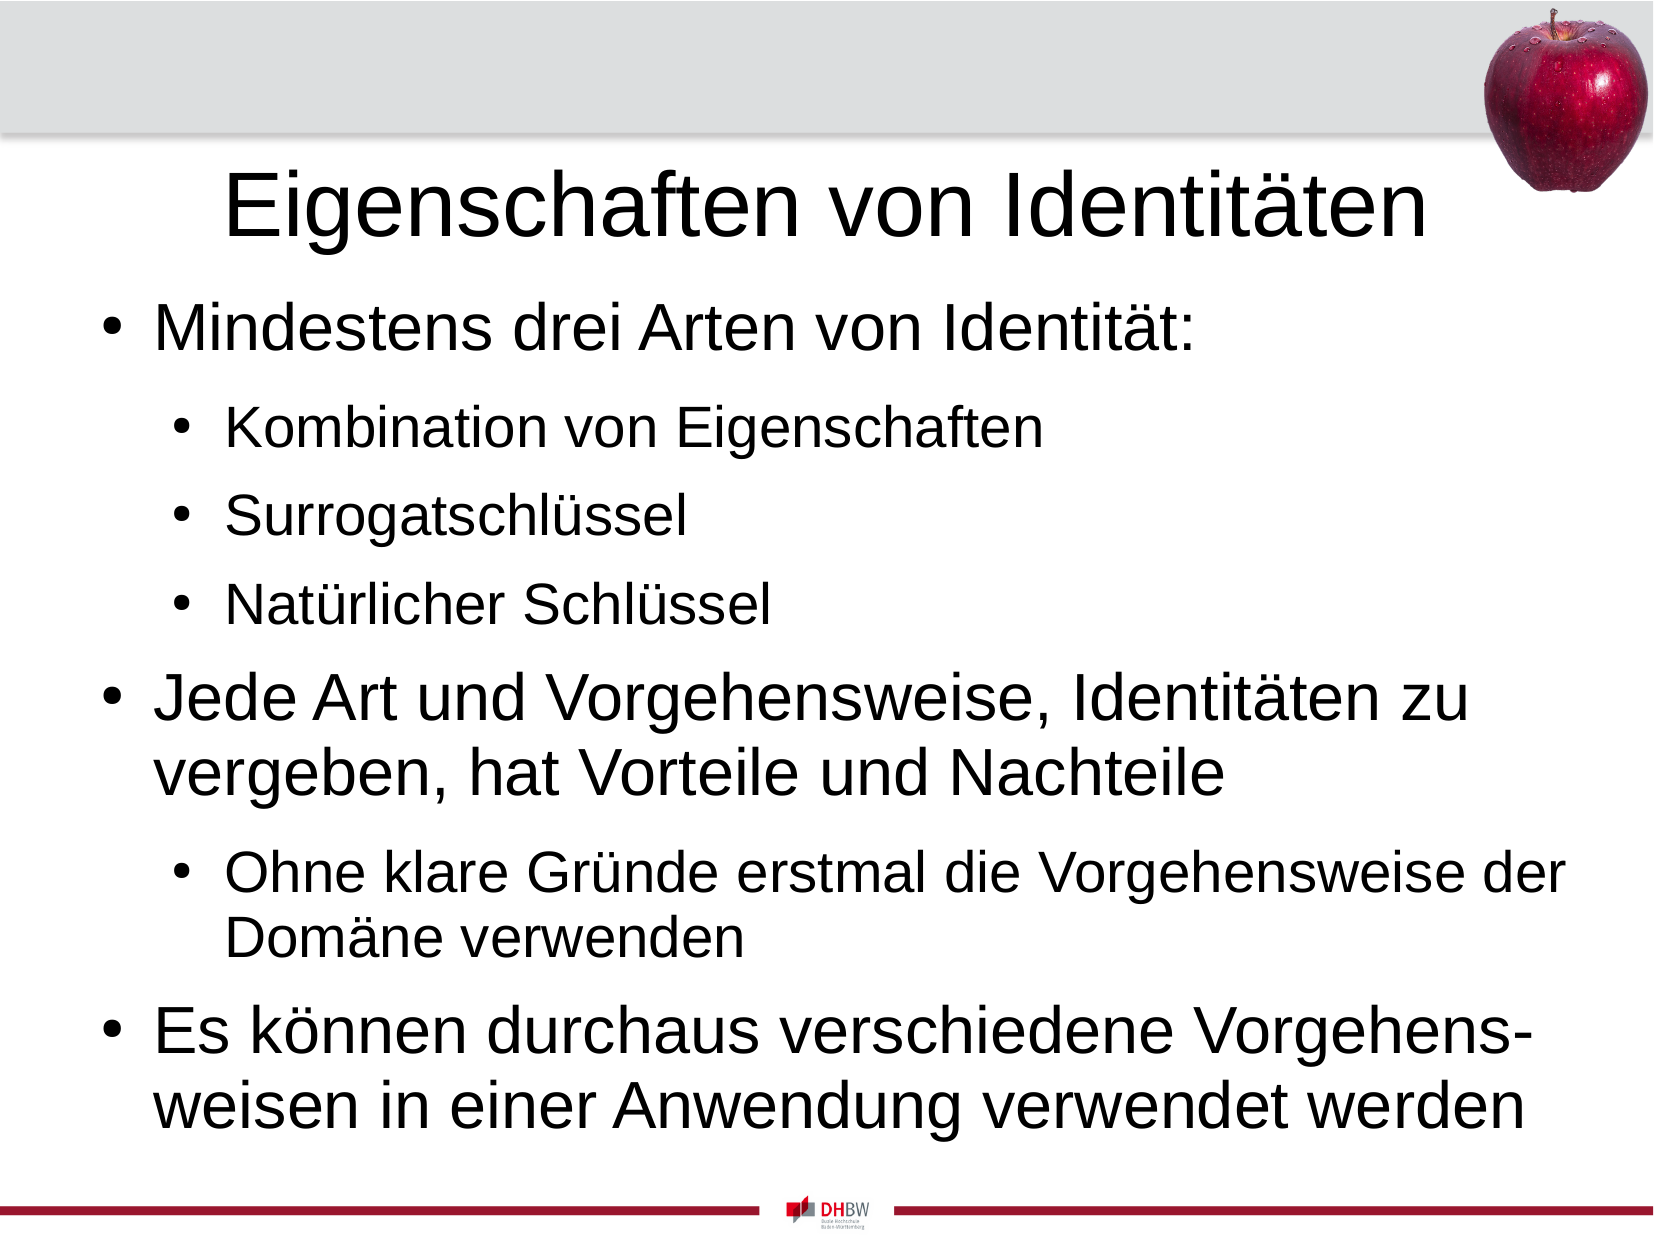

Eigenschaften von Identitäten
# Mindestens drei Arten von Identität:
Kombination von Eigenschaften
Surrogatschlüssel
Natürlicher Schlüssel
Jede Art und Vorgehensweise, Identitäten zu vergeben, hat Vorteile und Nachteile
Ohne klare Gründe erstmal die Vorgehensweise der Domäne verwenden
Es können durchaus verschiedene Vorgehens-weisen in einer Anwendung verwendet werden